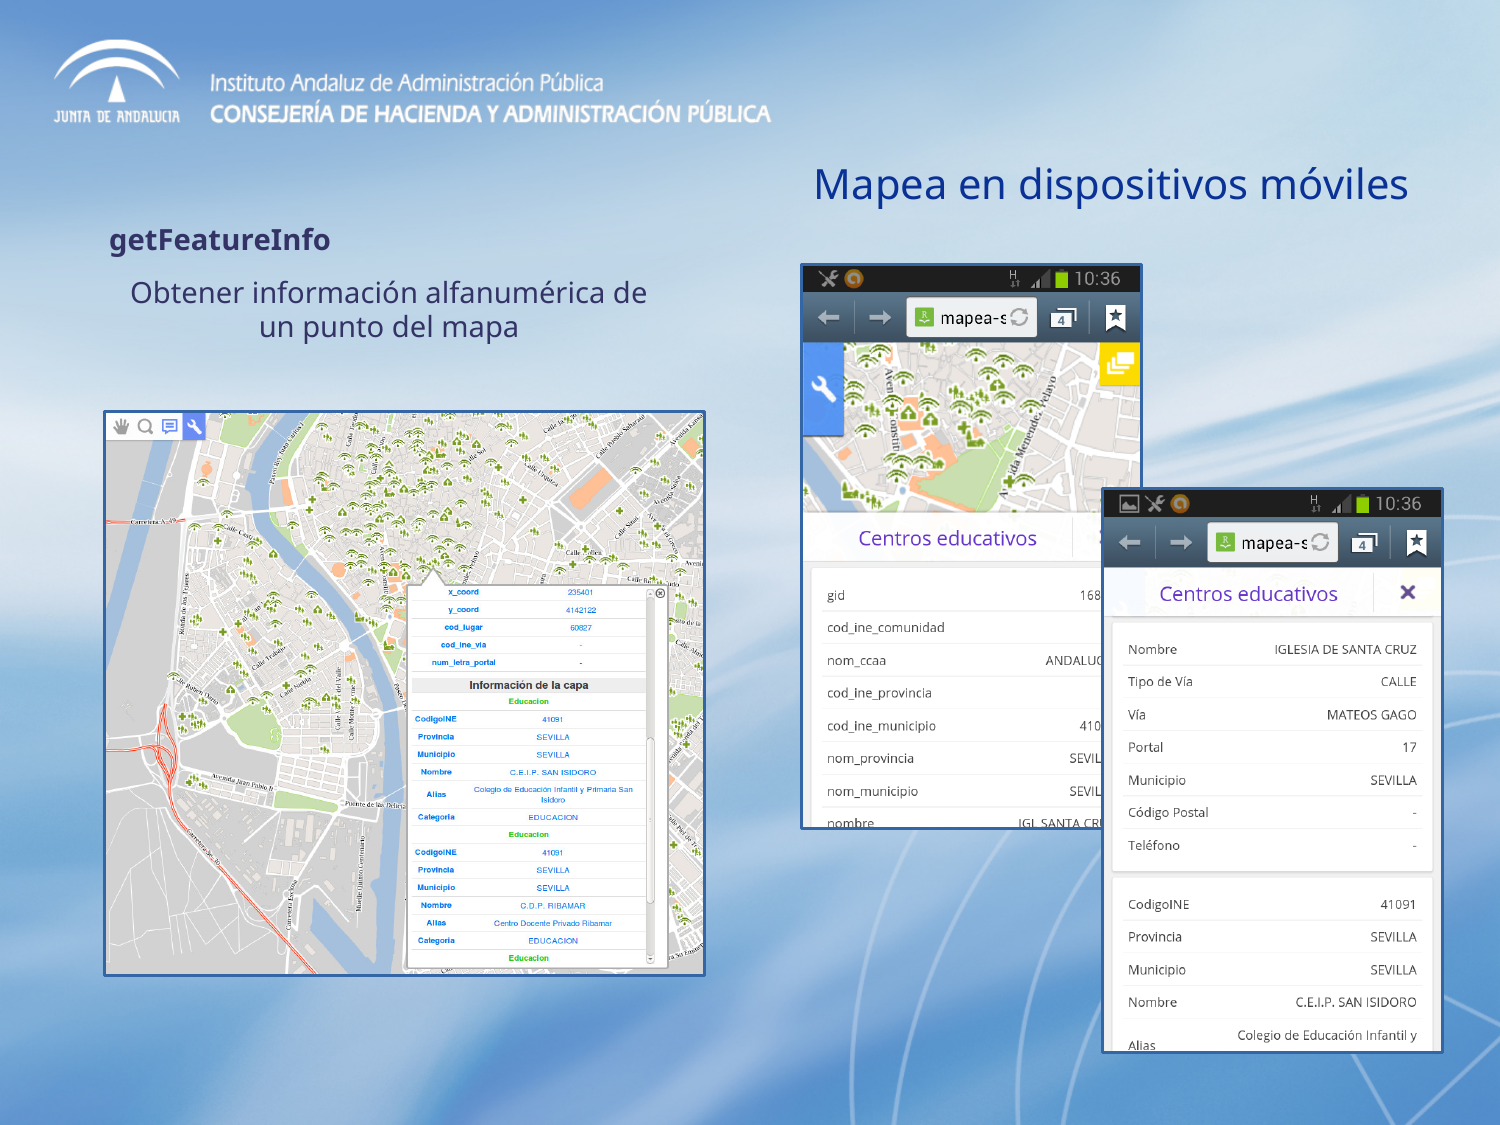

# Mapea en dispositivos móviles
getFeatureInfo
Obtener información alfanumérica de un punto del mapa